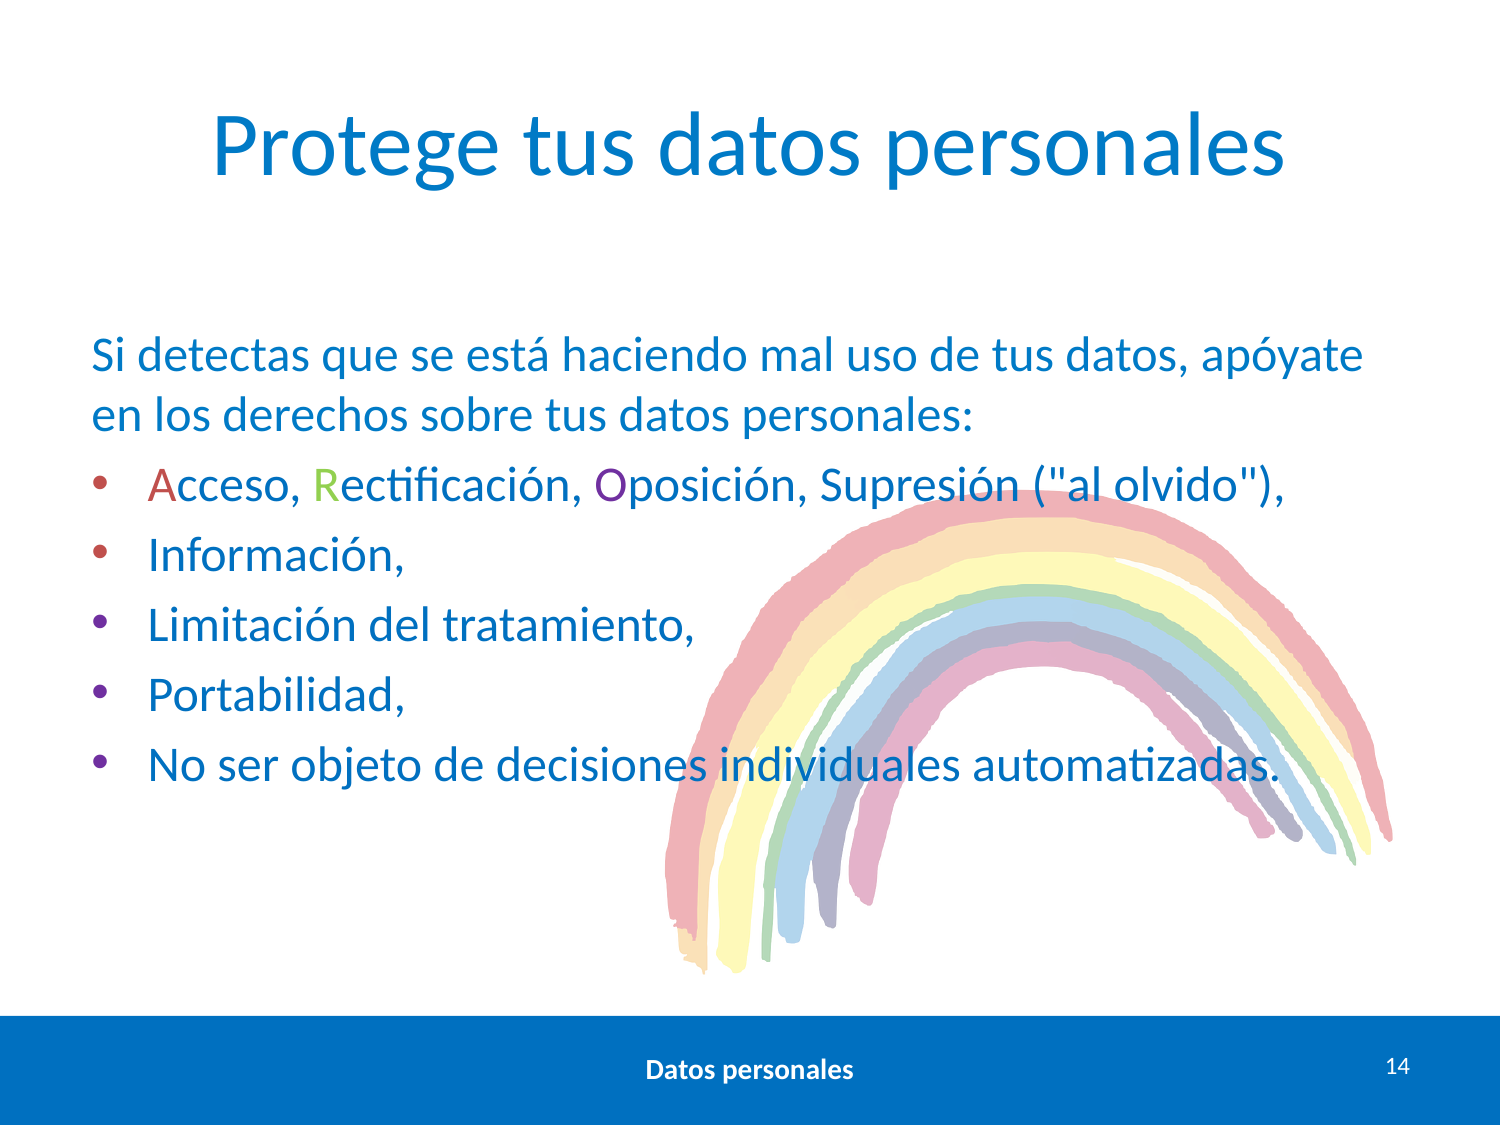

# Protege tus datos personales
Si detectas que se está haciendo mal uso de tus datos, apóyate en los derechos sobre tus datos personales:
Acceso, Rectificación, Oposición, Supresión ("al olvido"),
Información,
Limitación del tratamiento,
Portabilidad,
No ser objeto de decisiones individuales automatizadas.
Datos personales